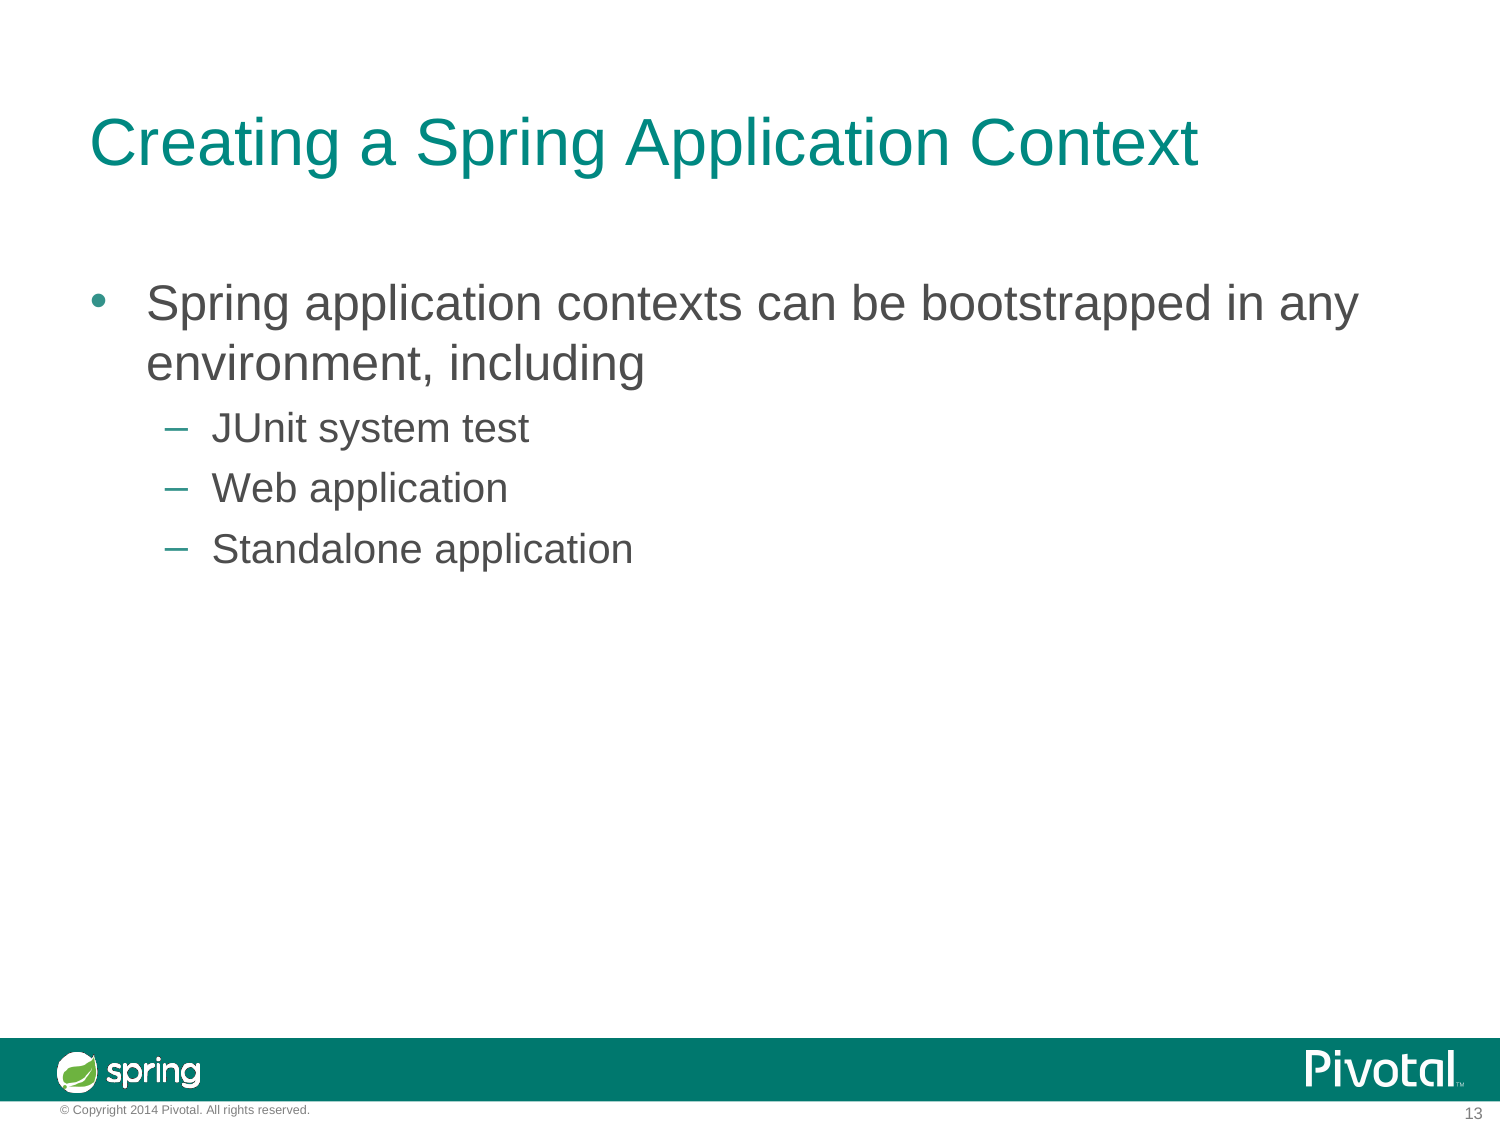

# Creating a Spring Application Context
Spring application contexts can be bootstrapped in any environment, including
JUnit system test
Web application
Standalone application